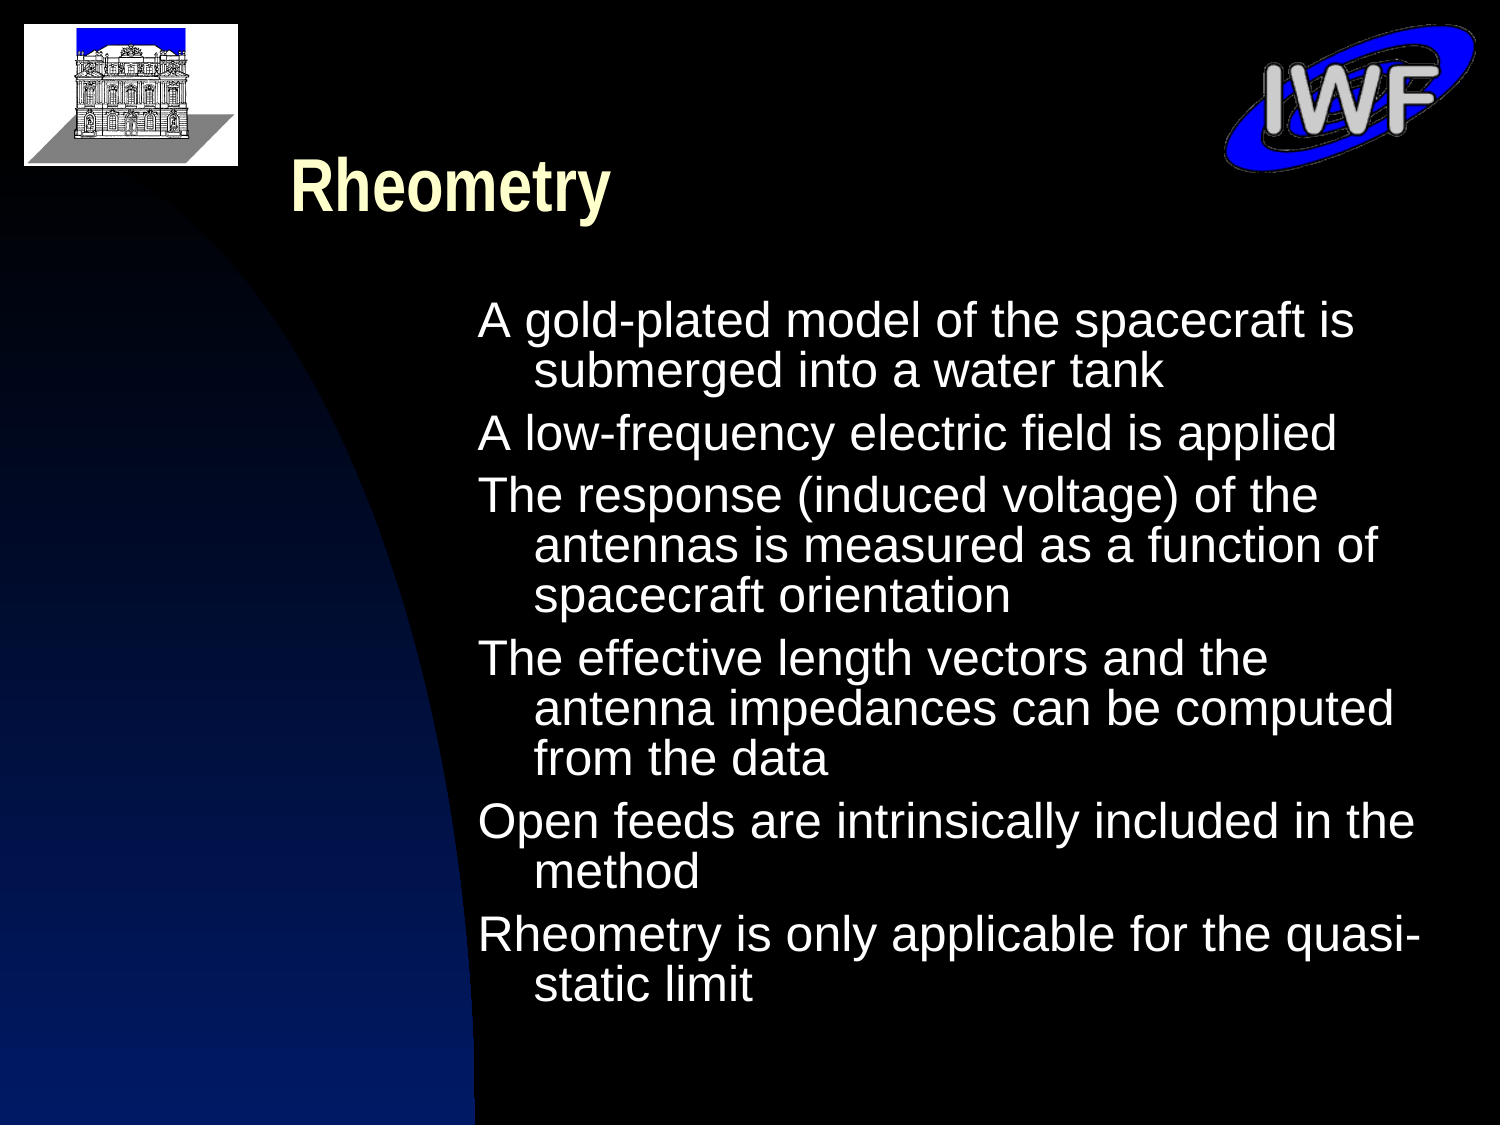

# Rheometry
A gold-plated model of the spacecraft is submerged into a water tank
A low-frequency electric field is applied
The response (induced voltage) of the antennas is measured as a function of spacecraft orientation
The effective length vectors and the antenna impedances can be computed from the data
Open feeds are intrinsically included in the method
Rheometry is only applicable for the quasi-static limit